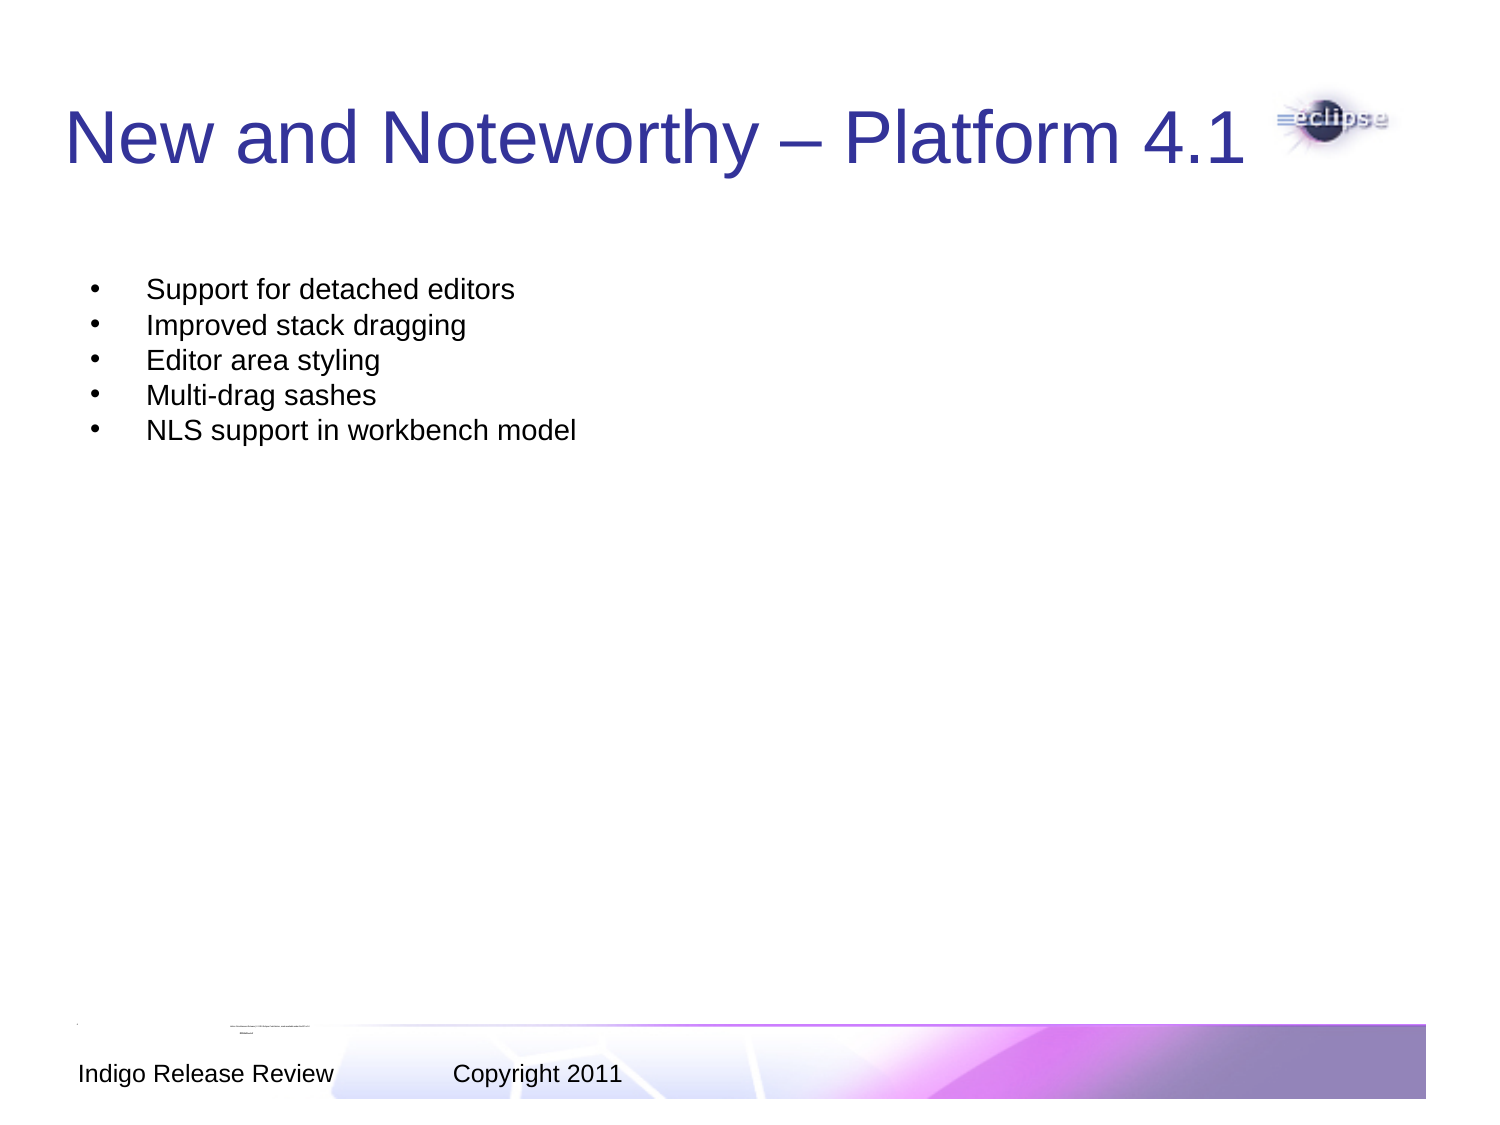

# New and Noteworthy – Platform 4.1
Support for detached editors
Improved stack dragging
Editor area styling
Multi-drag sashes
NLS support in workbench model
6
Copyright 2011